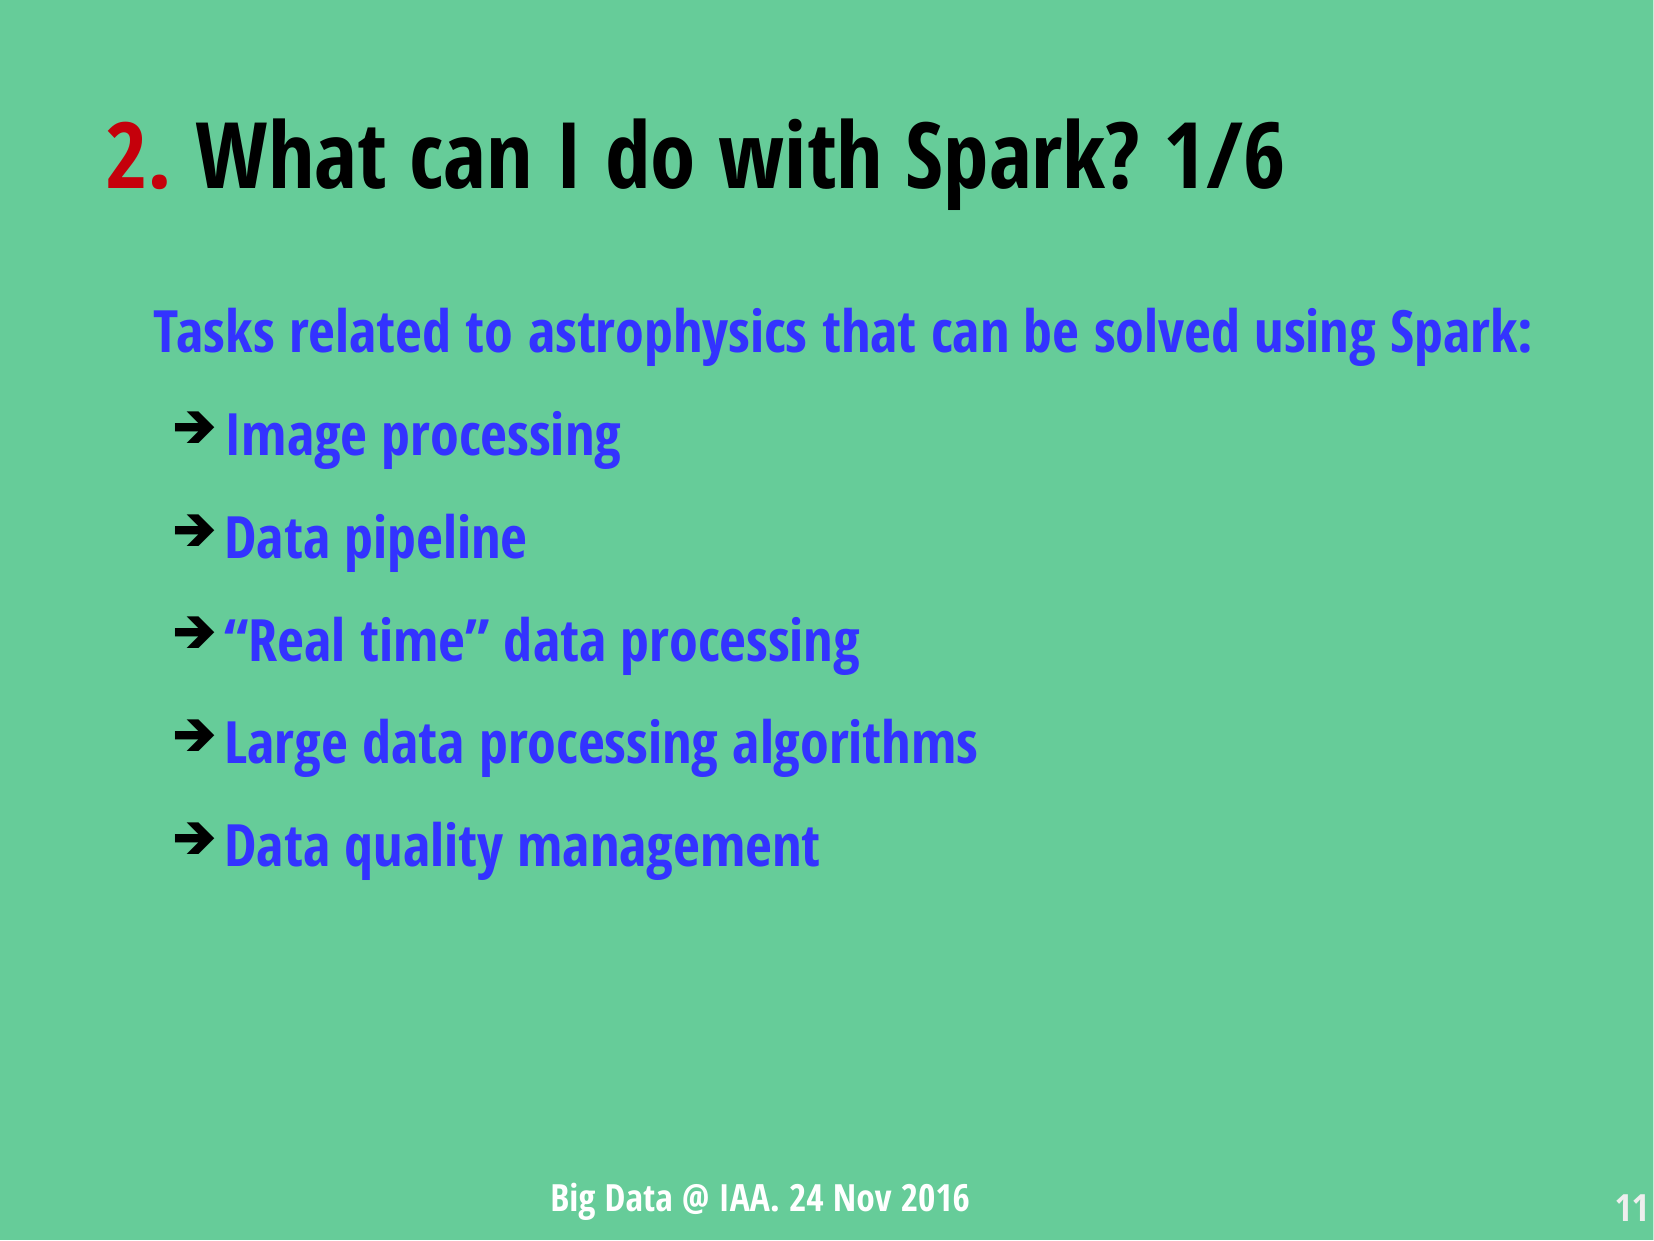

# 2. What can I do with Spark? 1/6
Tasks related to astrophysics that can be solved using Spark:
Image processing
Data pipeline
“Real time” data processing
Large data processing algorithms
Data quality management
Big Data @ IAA. 24 Nov 2016
11